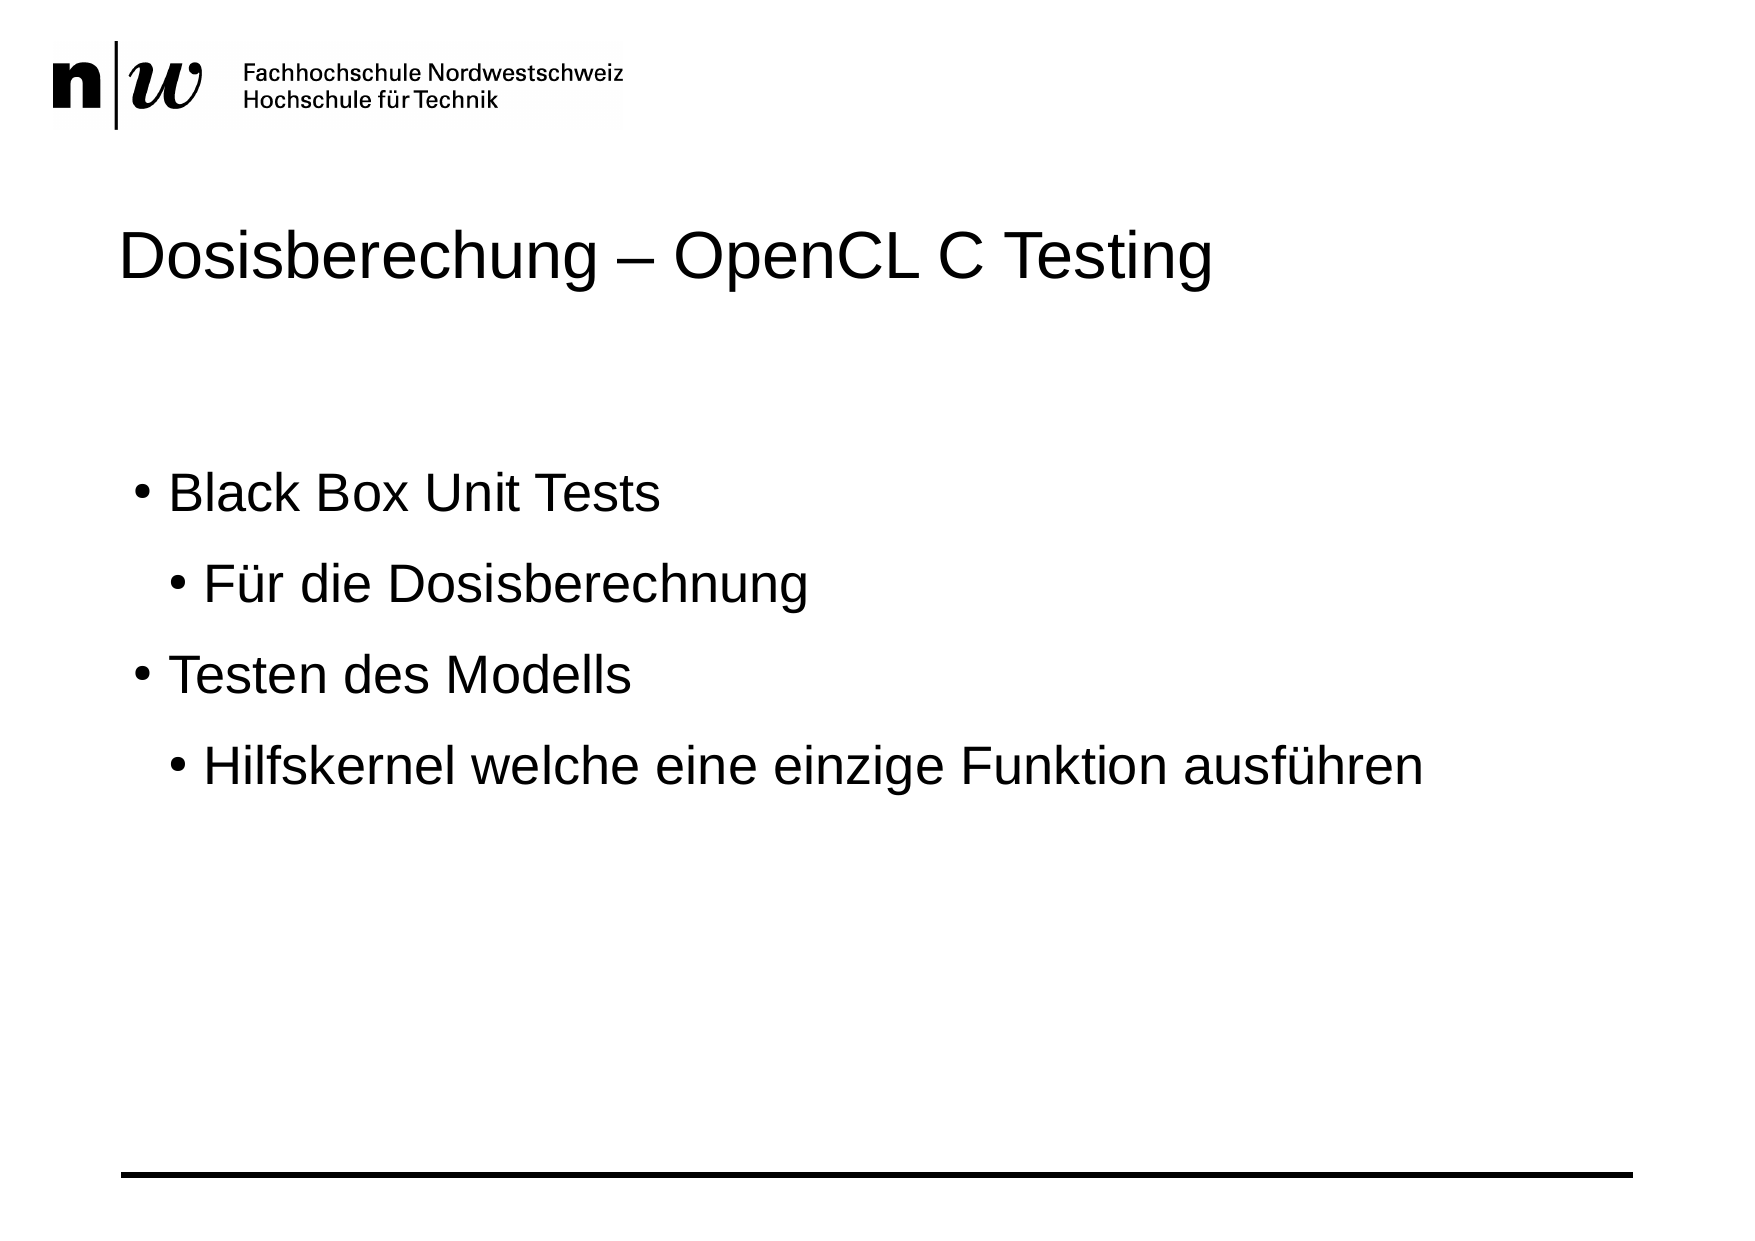

Dosisberechung – OpenCL C Testing
Black Box Unit Tests
Für die Dosisberechnung
Testen des Modells
Hilfskernel welche eine einzige Funktion ausführen